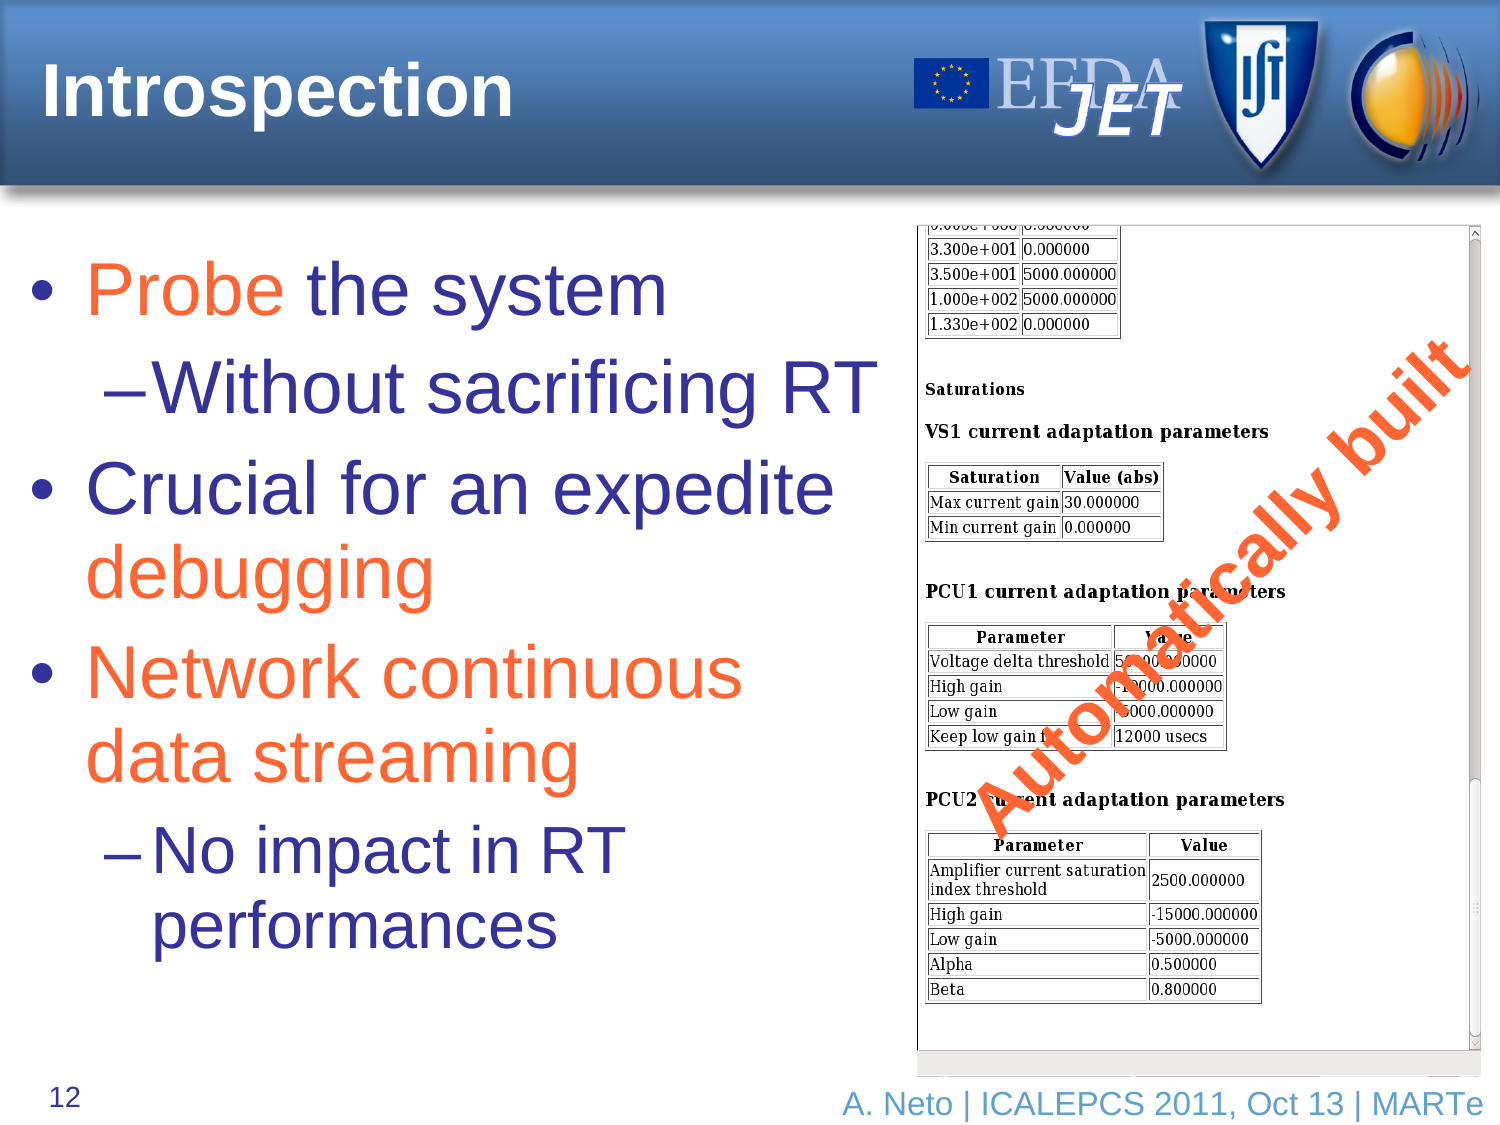

# Introspection
Probe the system
Without sacrificing RT
Crucial for an expedite debugging
Network continuous data streaming
No impact in RT performances
Automatically built